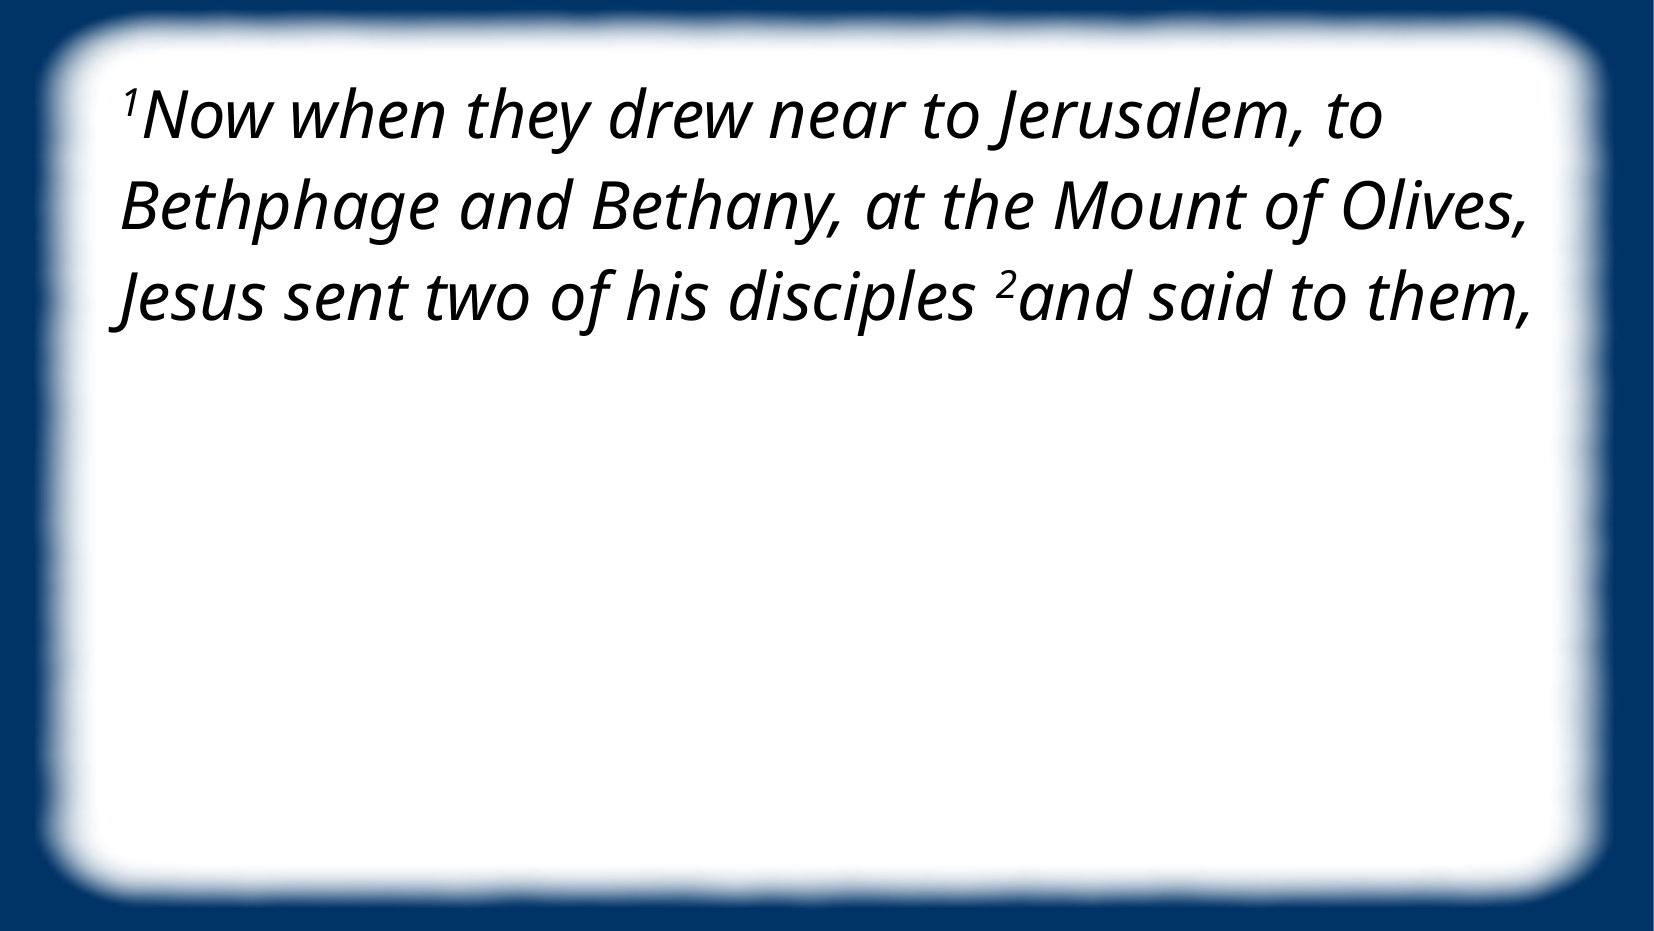

1Now when they drew near to Jerusalem, to Bethphage and Bethany, at the Mount of Olives, Jesus sent two of his disciples 2and said to them,